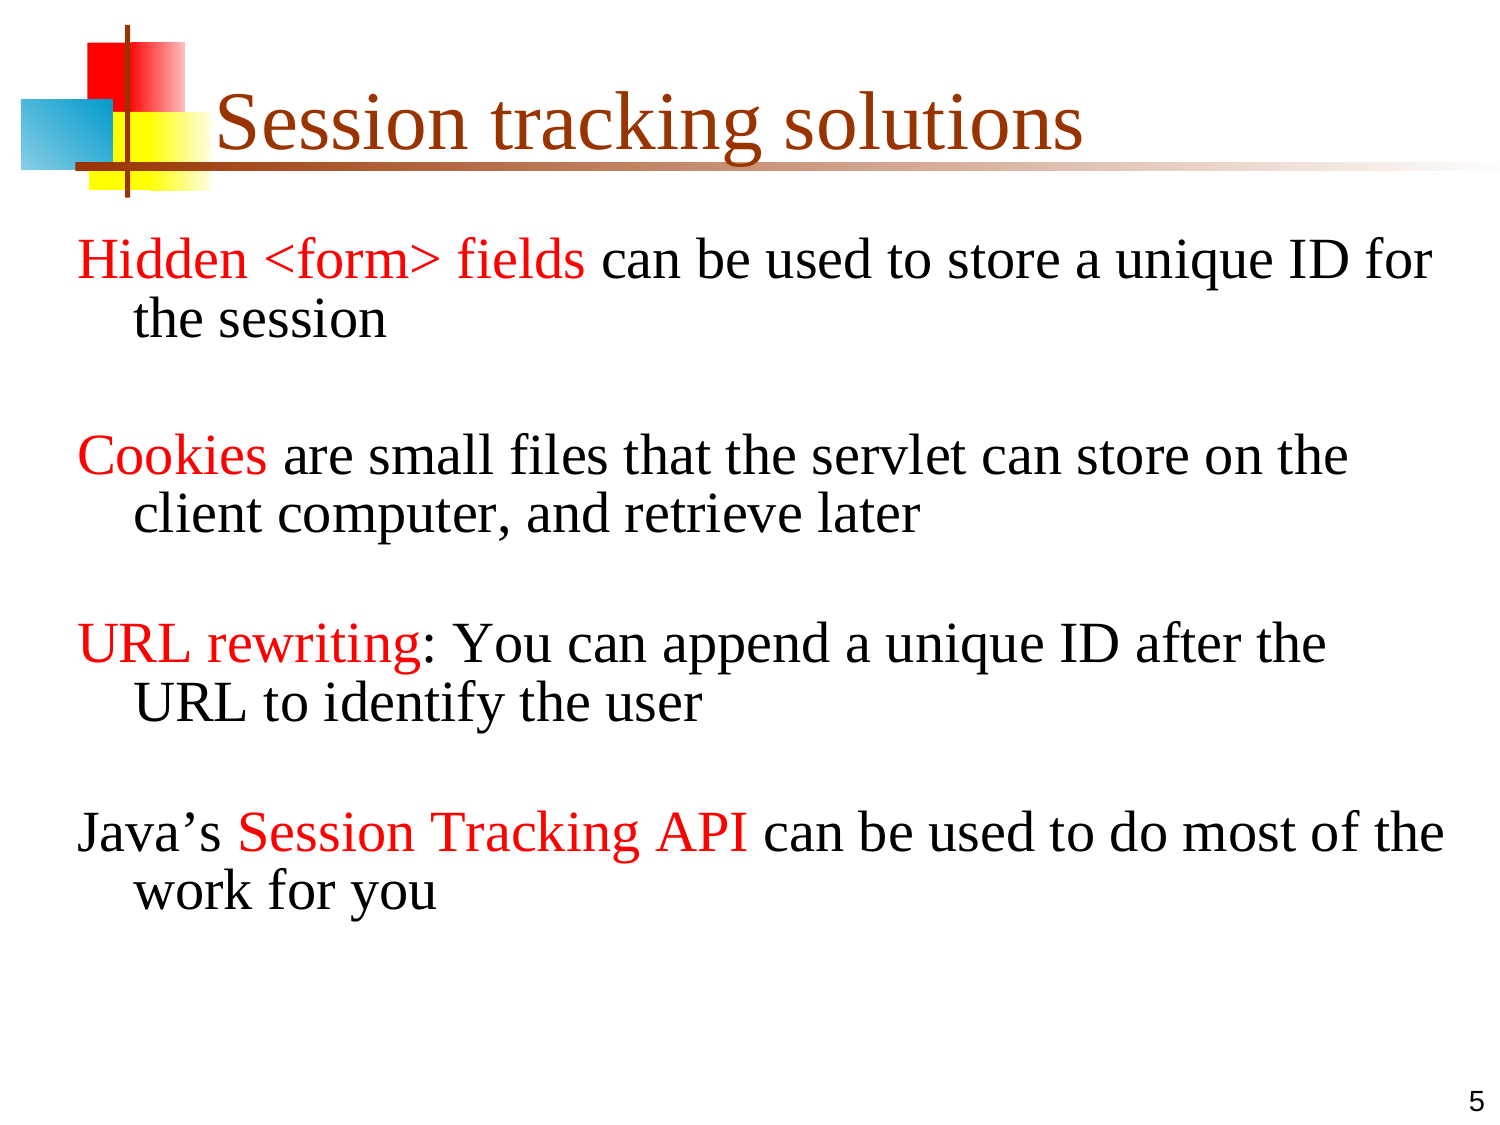

# Session tracking solutions
Hidden <form> fields can be used to store a unique ID for the session
Cookies are small files that the servlet can store on the client computer, and retrieve later
URL rewriting: You can append a unique ID after the URL to identify the user
Java’s Session Tracking API can be used to do most of the work for you
5